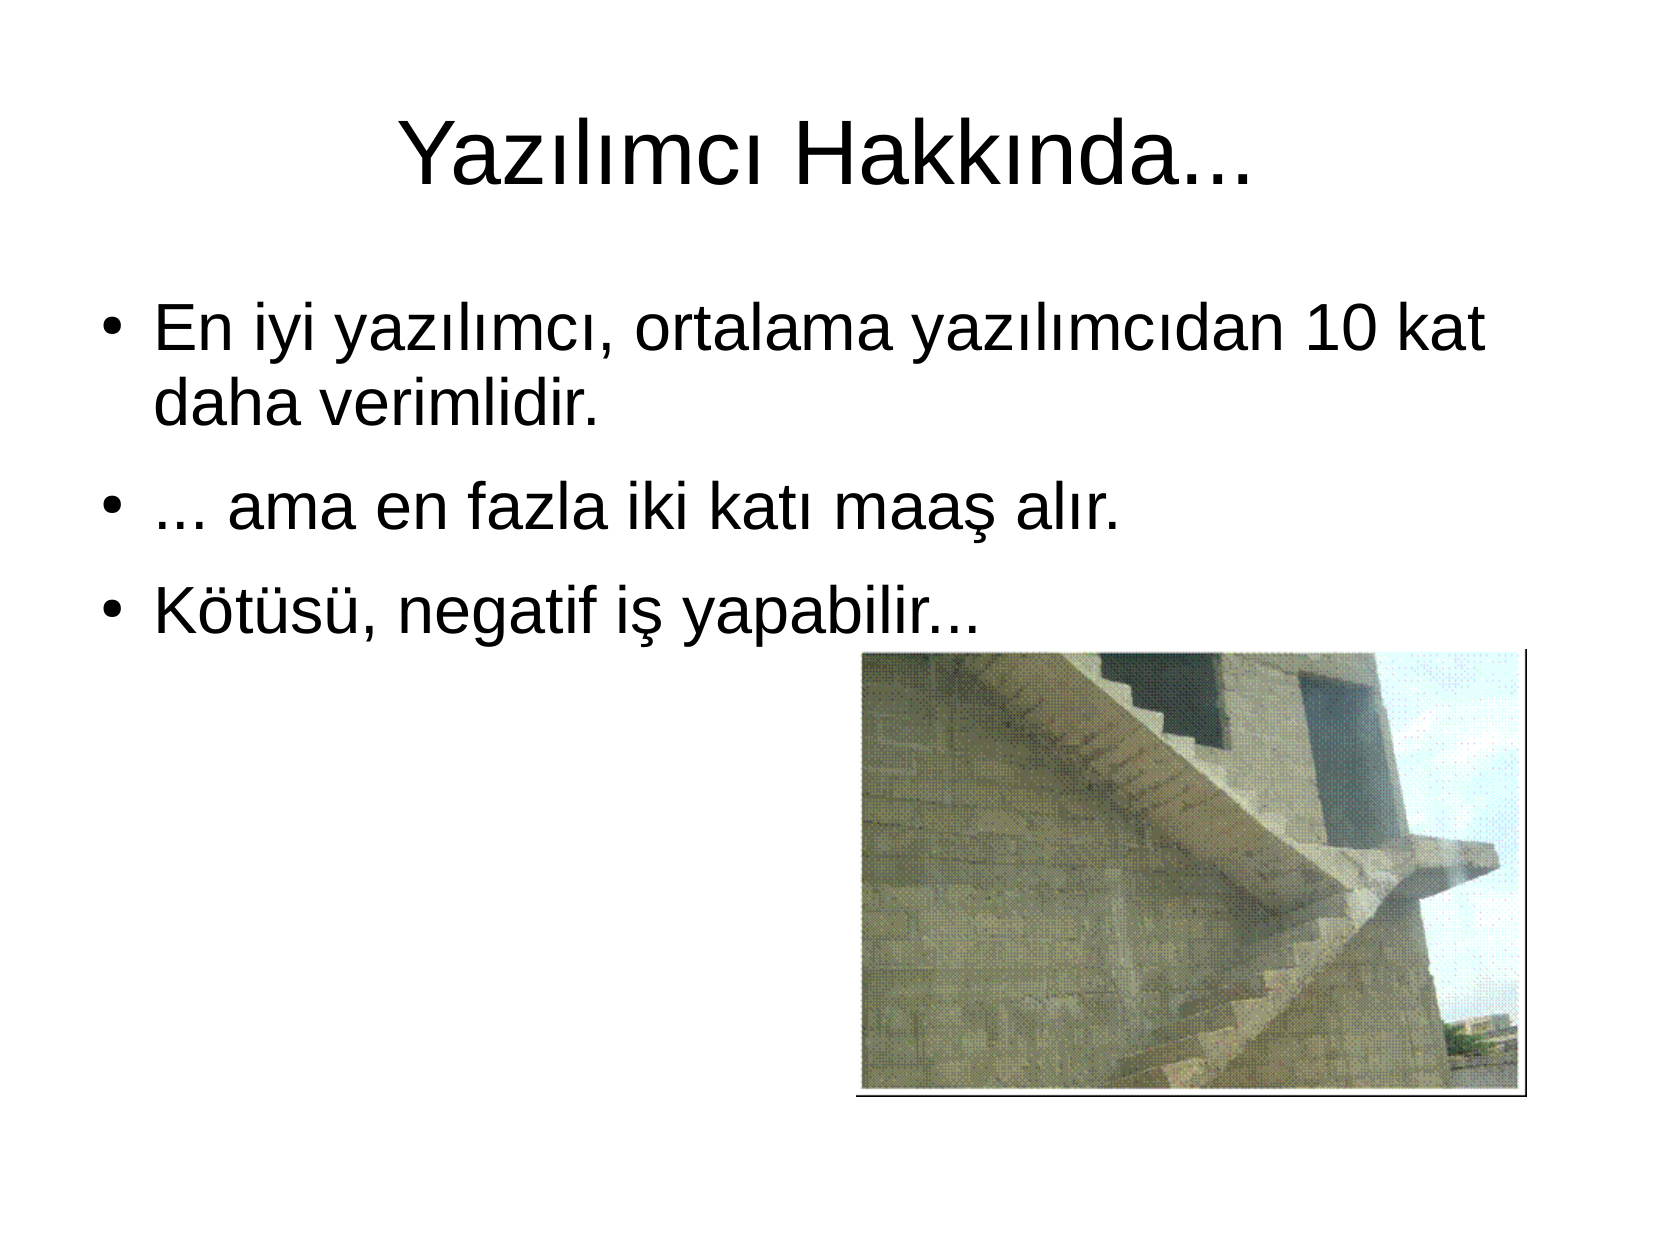

# Yazılımcı Hakkında...
En iyi yazılımcı, ortalama yazılımcıdan 10 kat daha verimlidir.
... ama en fazla iki katı maaş alır.
Kötüsü, negatif iş yapabilir...